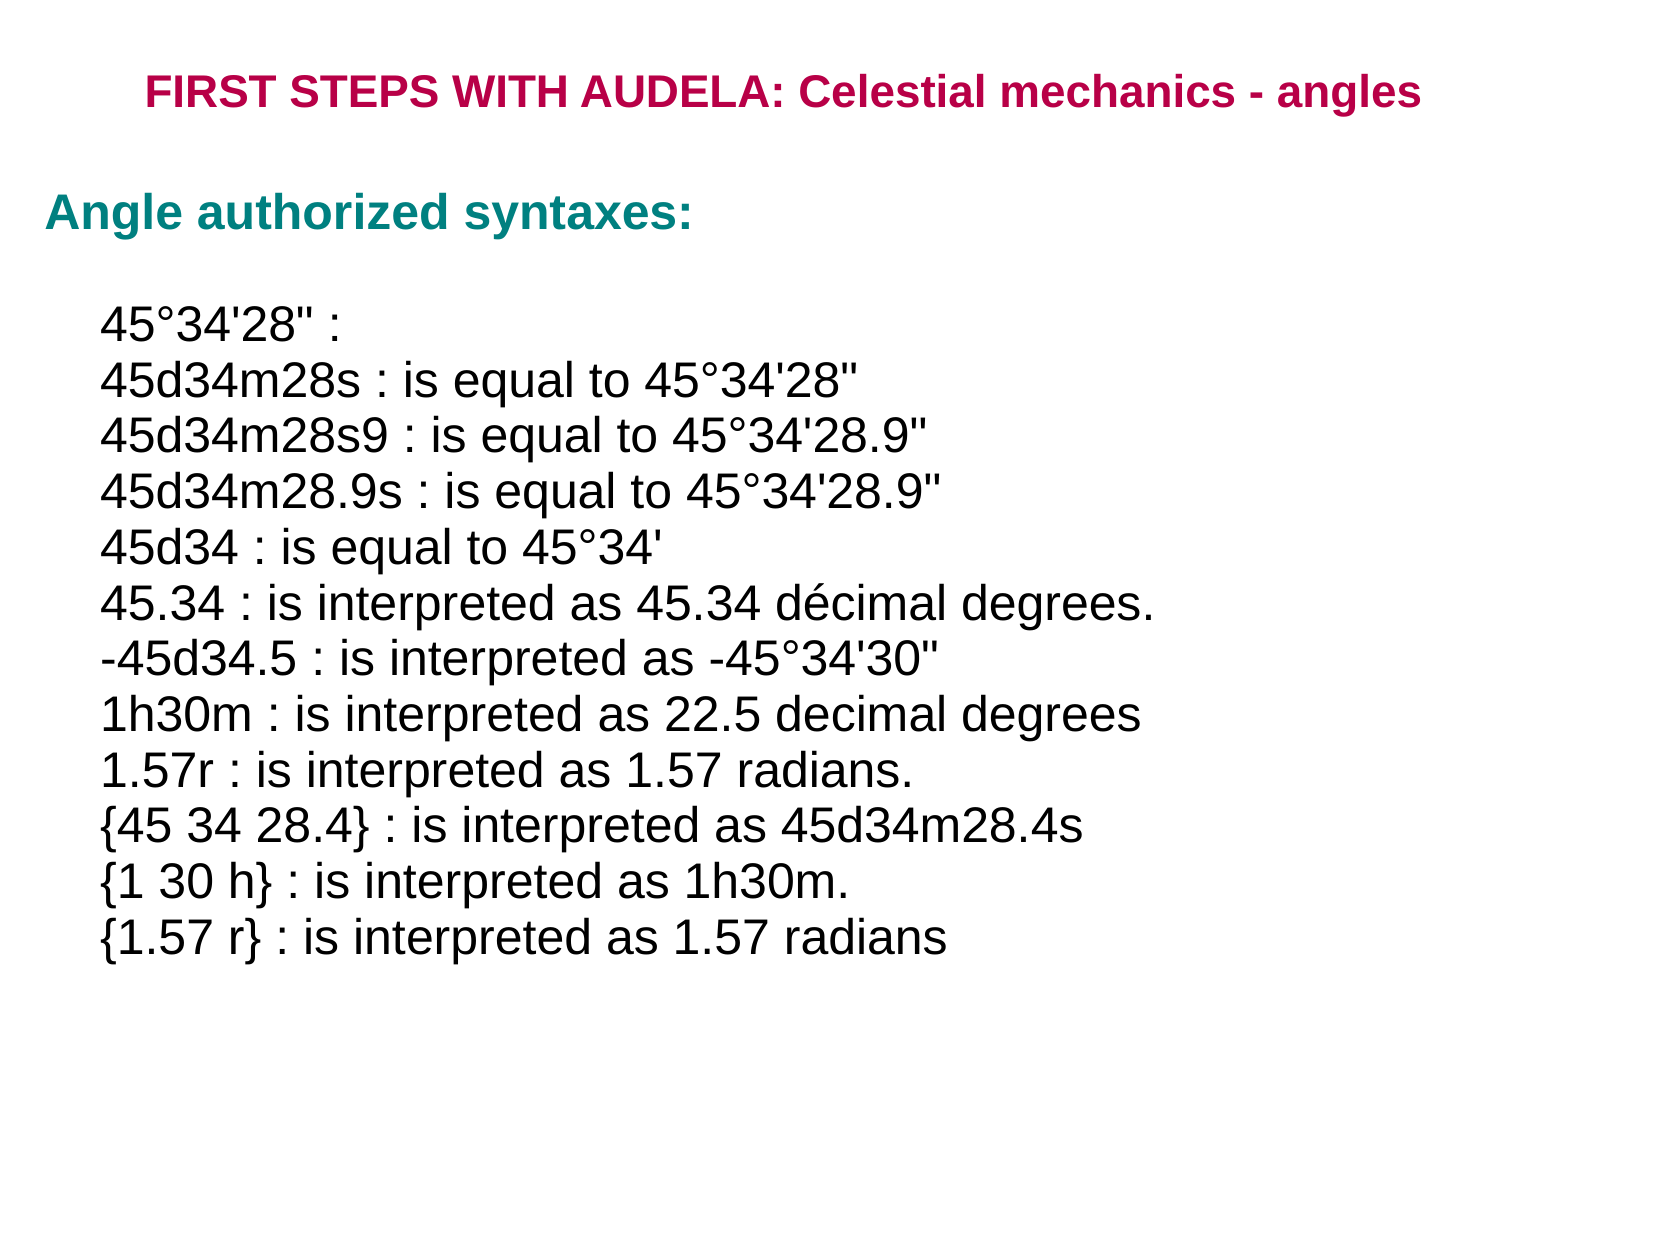

FIRST STEPS WITH AUDELA: Celestial mechanics - angles
Angle authorized syntaxes:
 45°34'28" :
 45d34m28s : is equal to 45°34'28"
 45d34m28s9 : is equal to 45°34'28.9"
 45d34m28.9s : is equal to 45°34'28.9"
 45d34 : is equal to 45°34'
 45.34 : is interpreted as 45.34 décimal degrees.
 -45d34.5 : is interpreted as -45°34'30"
 1h30m : is interpreted as 22.5 decimal degrees
 1.57r : is interpreted as 1.57 radians.
 {45 34 28.4} : is interpreted as 45d34m28.4s
 {1 30 h} : is interpreted as 1h30m.
 {1.57 r} : is interpreted as 1.57 radians